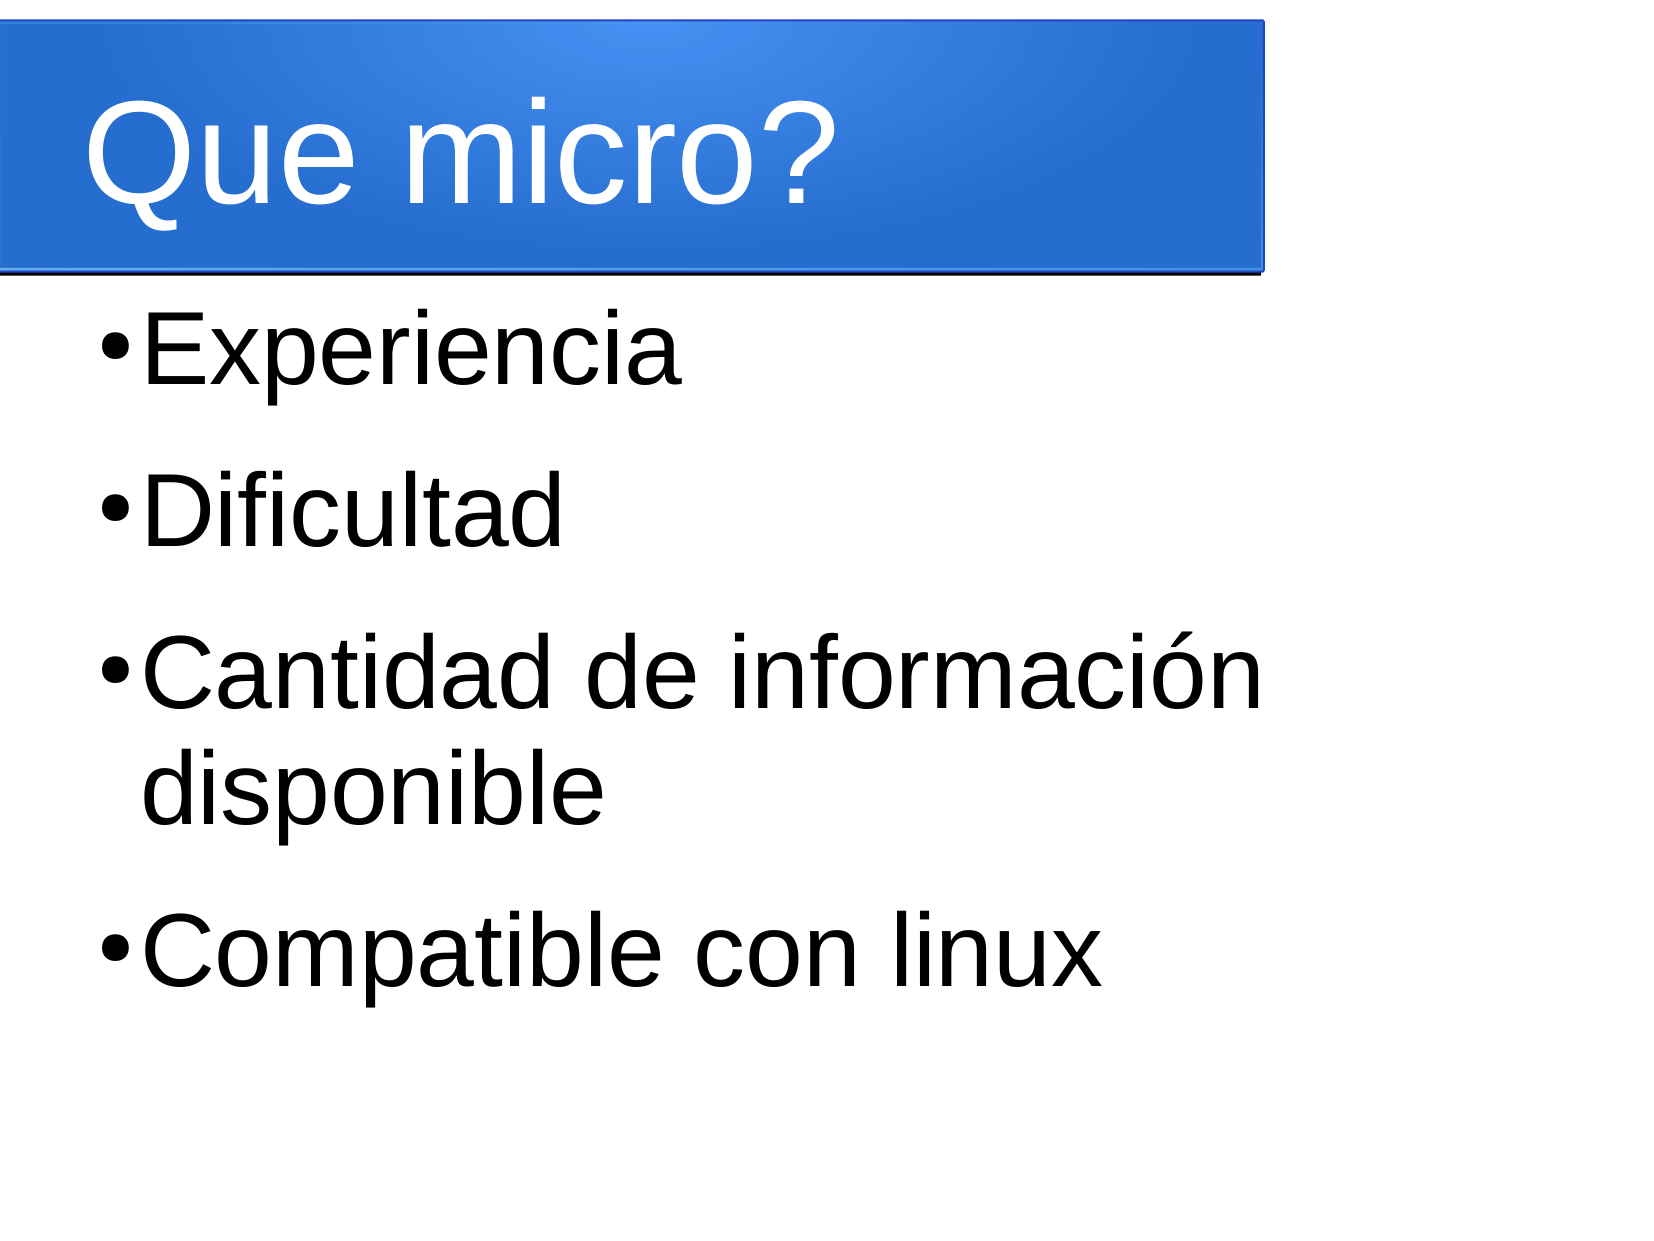

# Que micro?
Experiencia
Dificultad
Cantidad de información disponible
Compatible con linux